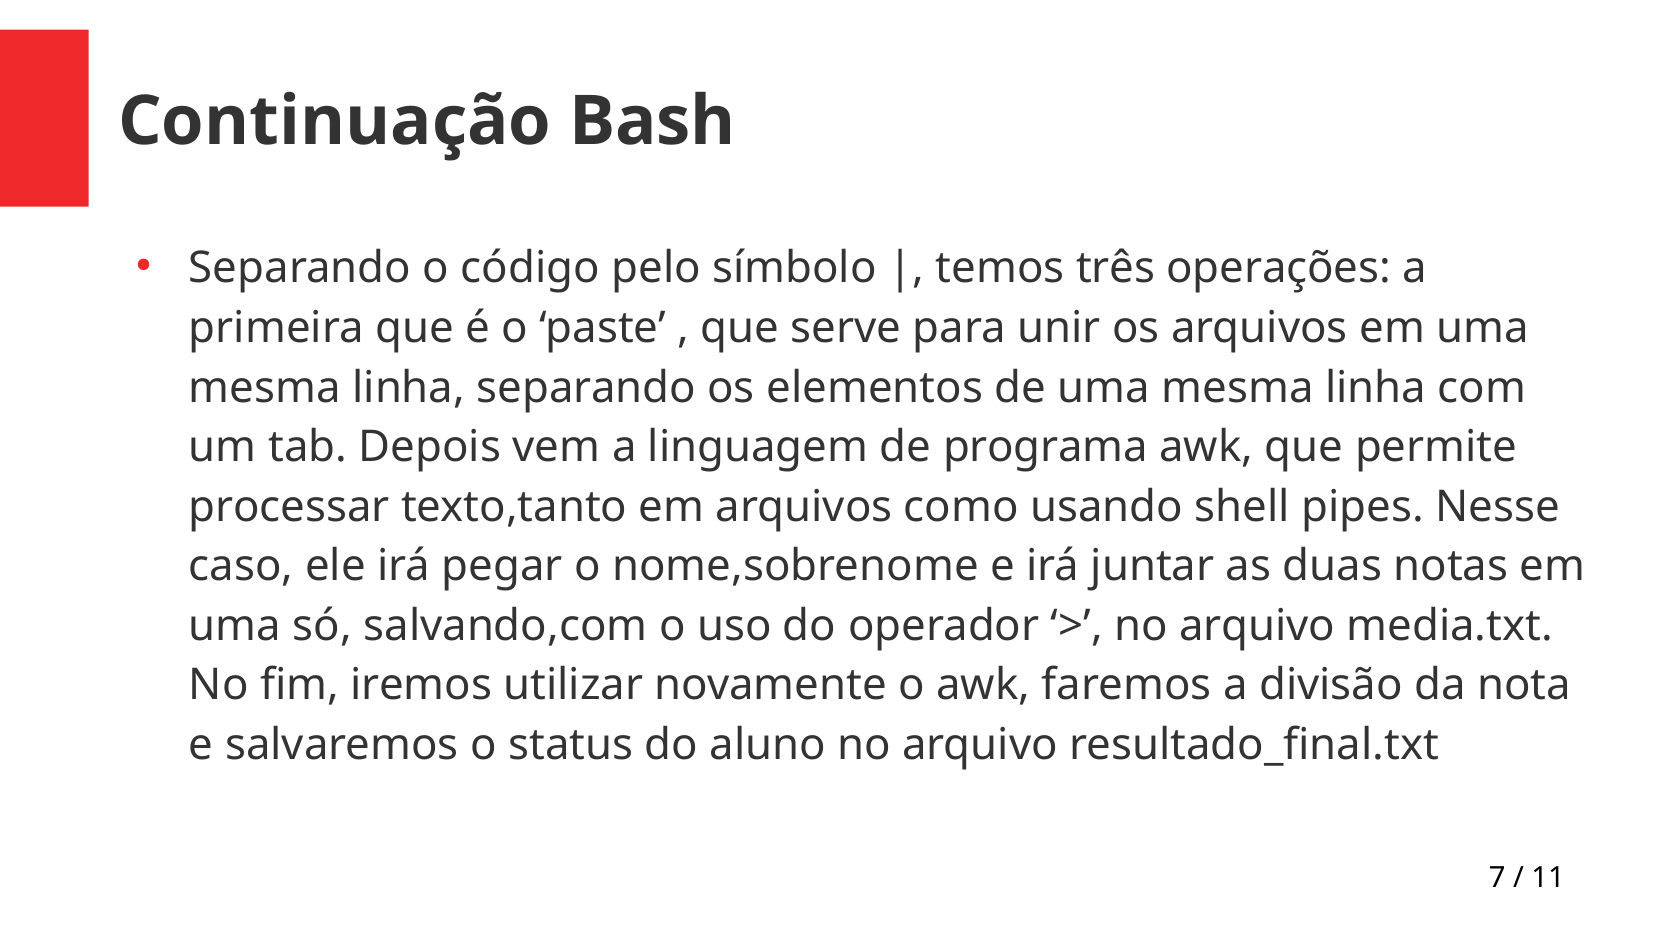

# Continuação Bash
Separando o código pelo símbolo |, temos três operações: a primeira que é o ‘paste’ , que serve para unir os arquivos em uma mesma linha, separando os elementos de uma mesma linha com um tab. Depois vem a linguagem de programa awk, que permite processar texto,tanto em arquivos como usando shell pipes. Nesse caso, ele irá pegar o nome,sobrenome e irá juntar as duas notas em uma só, salvando,com o uso do operador ‘>’, no arquivo media.txt. No fim, iremos utilizar novamente o awk, faremos a divisão da nota e salvaremos o status do aluno no arquivo resultado_final.txt
7